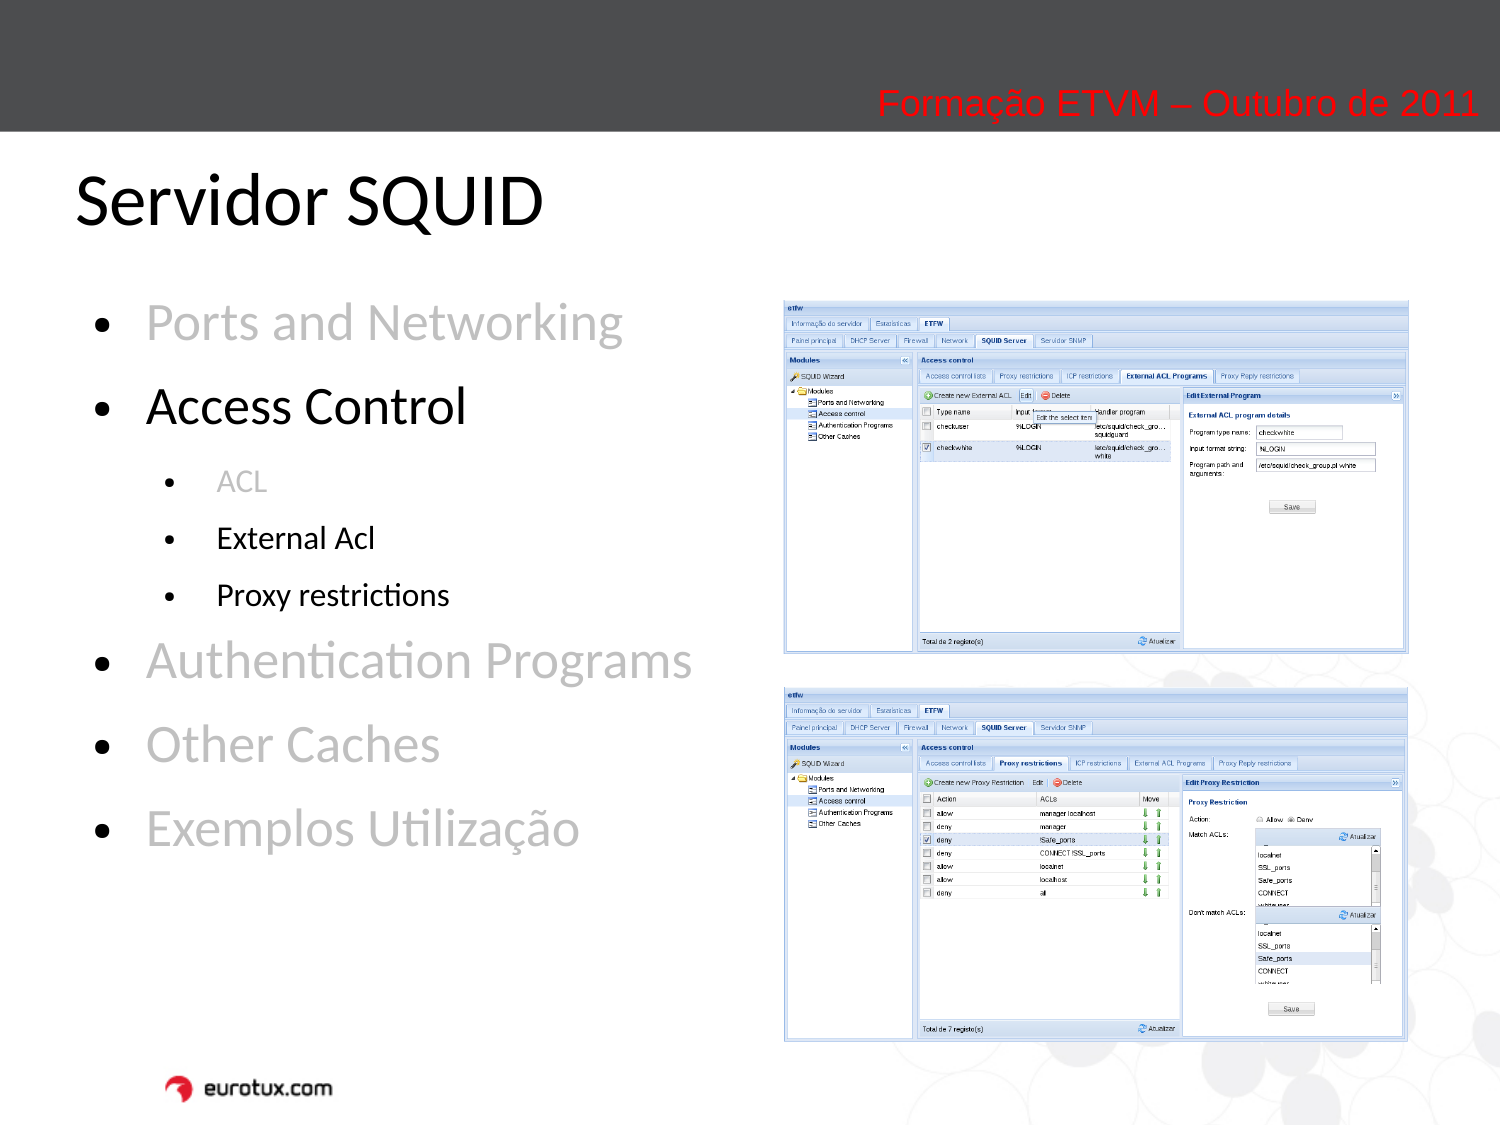

# Servidor SQUID
Ports and Networking
Access Control
ACL
External Acl
Proxy restrictions
Authentication Programs
Other Caches
Exemplos Utilização